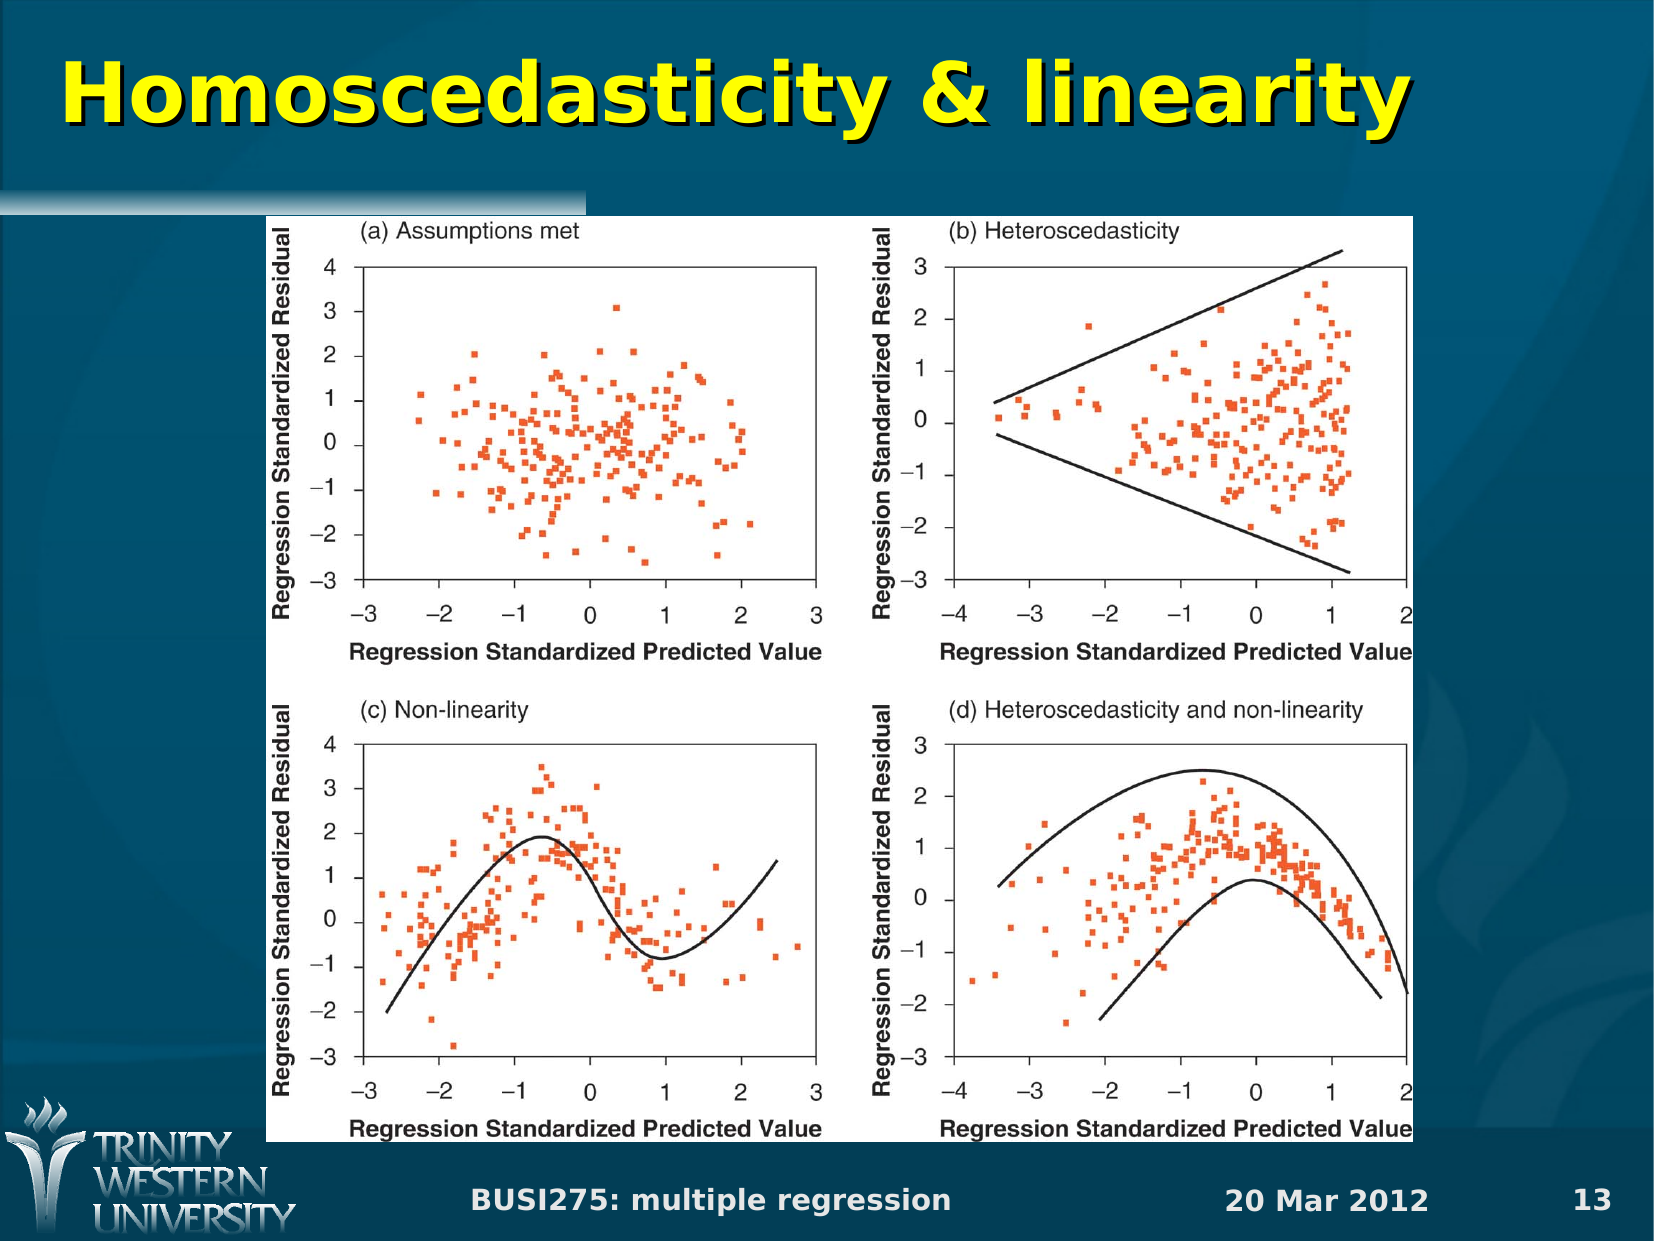

# Homoscedasticity & linearity
BUSI275: multiple regression
20 Mar 2012
13